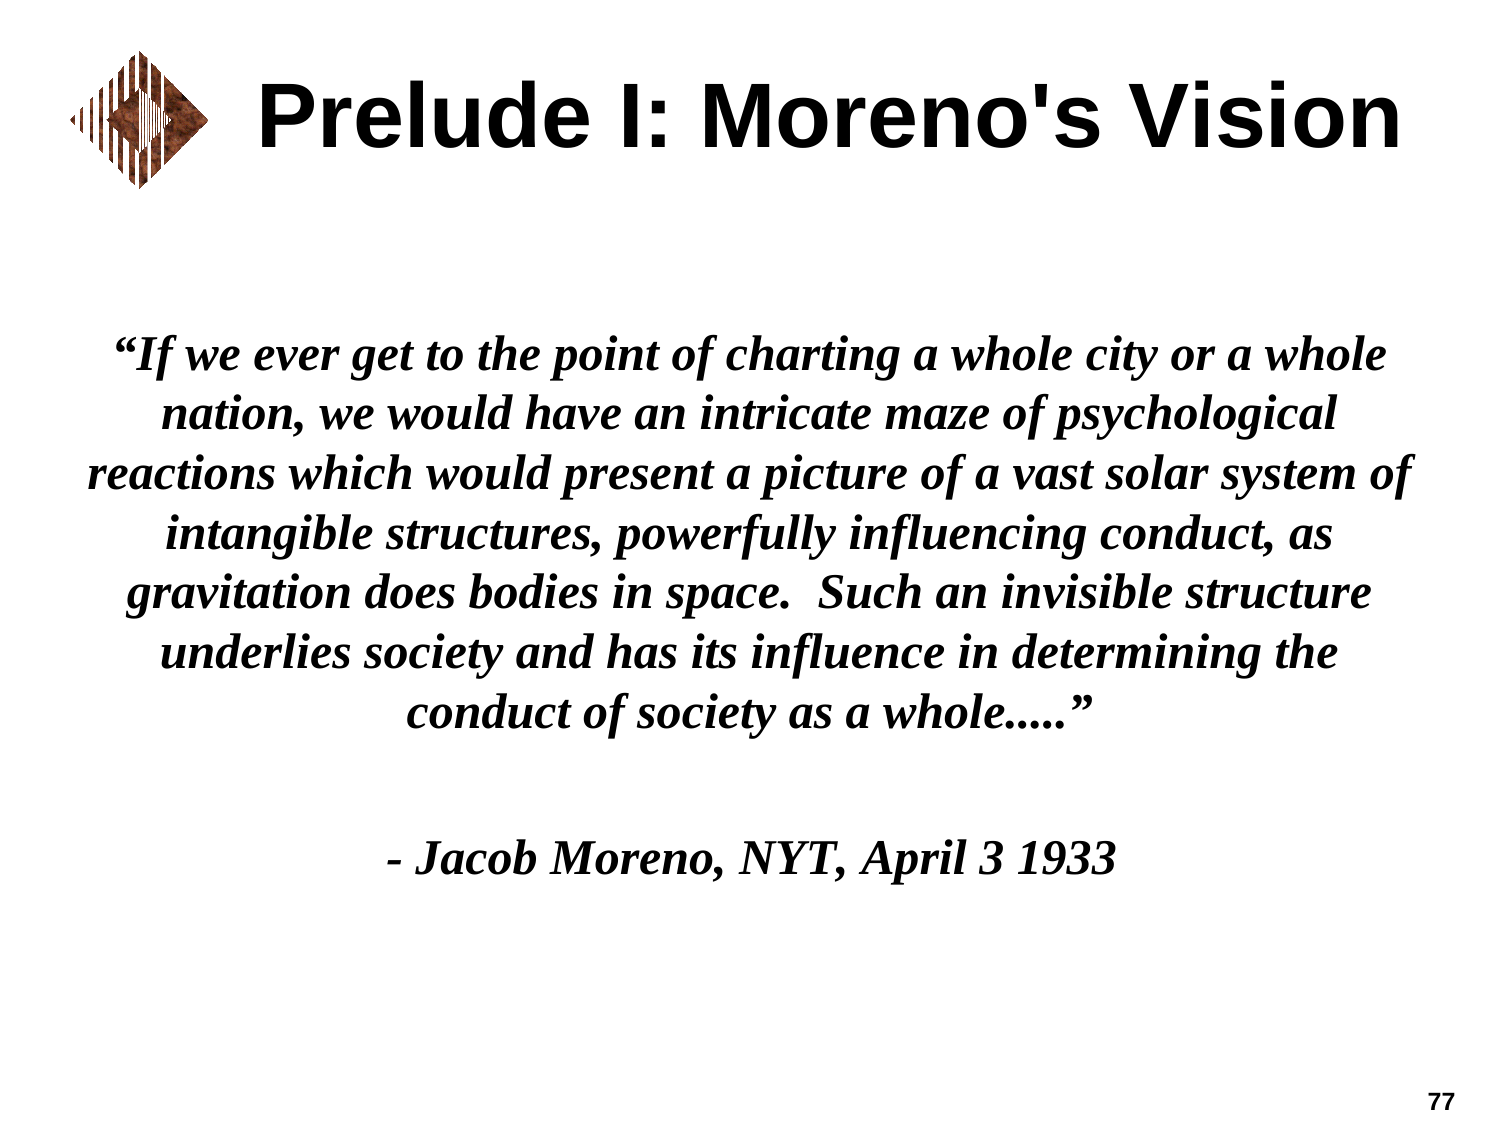

# Prelude I: Moreno's Vision
“If we ever get to the point of charting a whole city or a whole nation, we would have an intricate maze of psychological reactions which would present a picture of a vast solar system of intangible structures, powerfully influencing conduct, as gravitation does bodies in space. Such an invisible structure underlies society and has its influence in determining the conduct of society as a whole.....”
- Jacob Moreno, NYT, April 3 1933